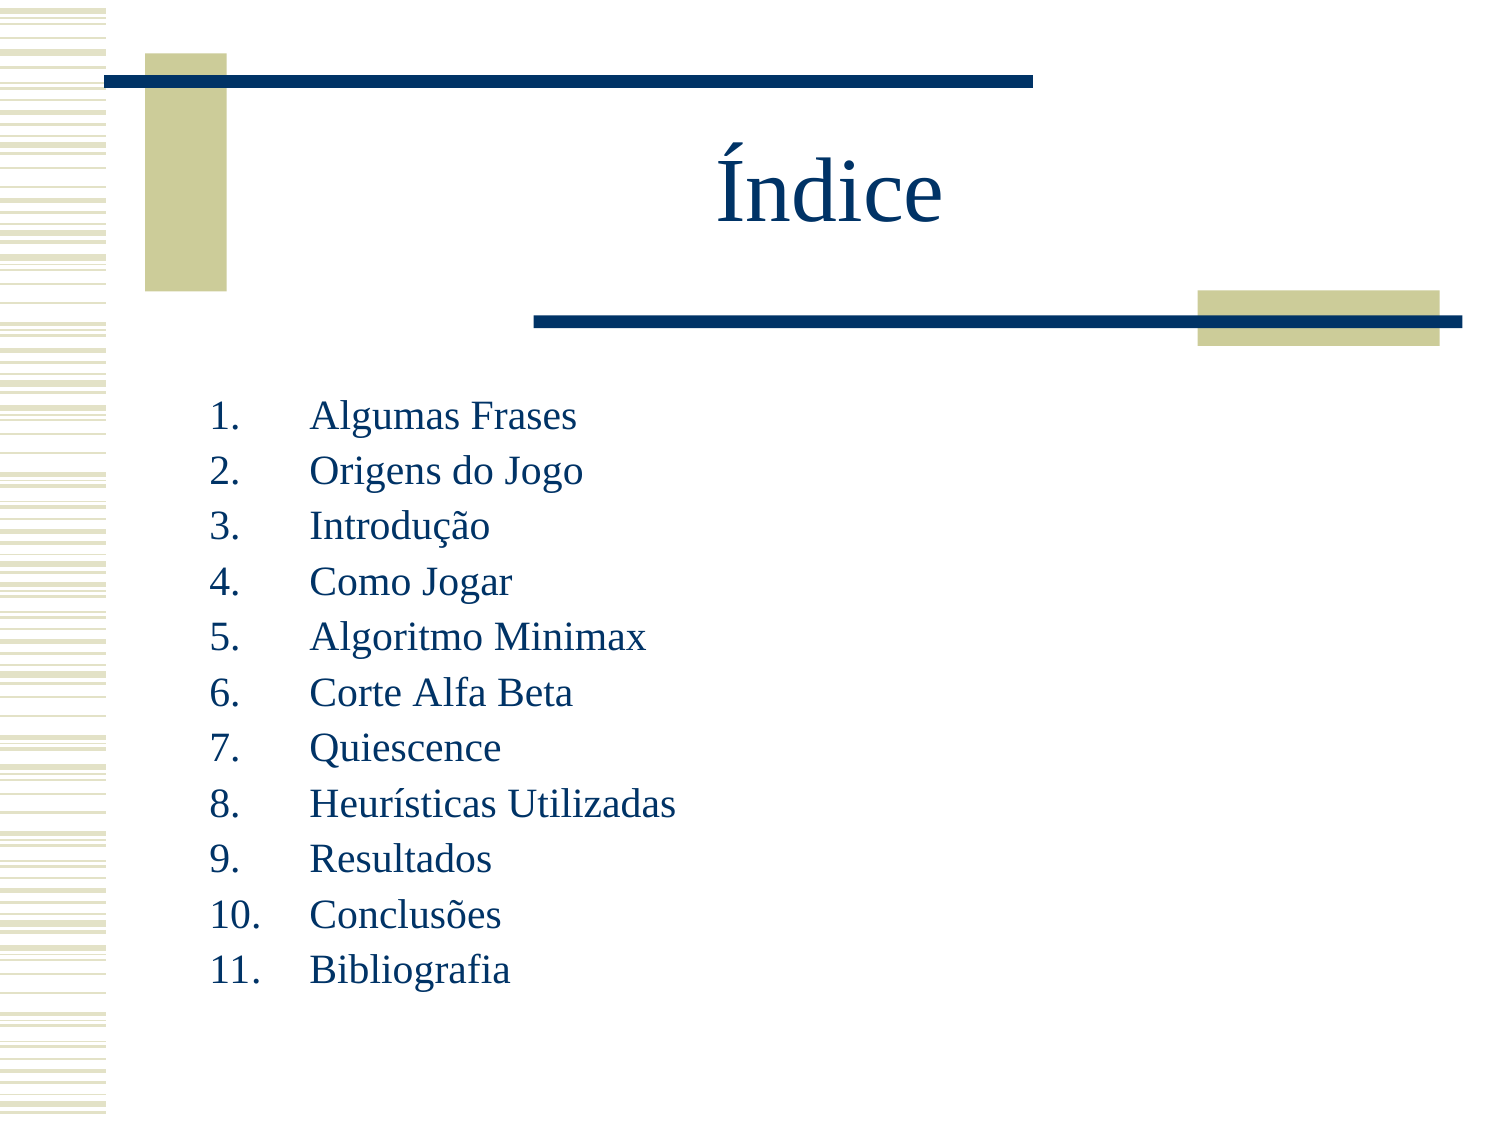

# Índice
Algumas Frases
Origens do Jogo
Introdução
Como Jogar
Algoritmo Minimax
Corte Alfa Beta
Quiescence
Heurísticas Utilizadas
Resultados
Conclusões
Bibliografia